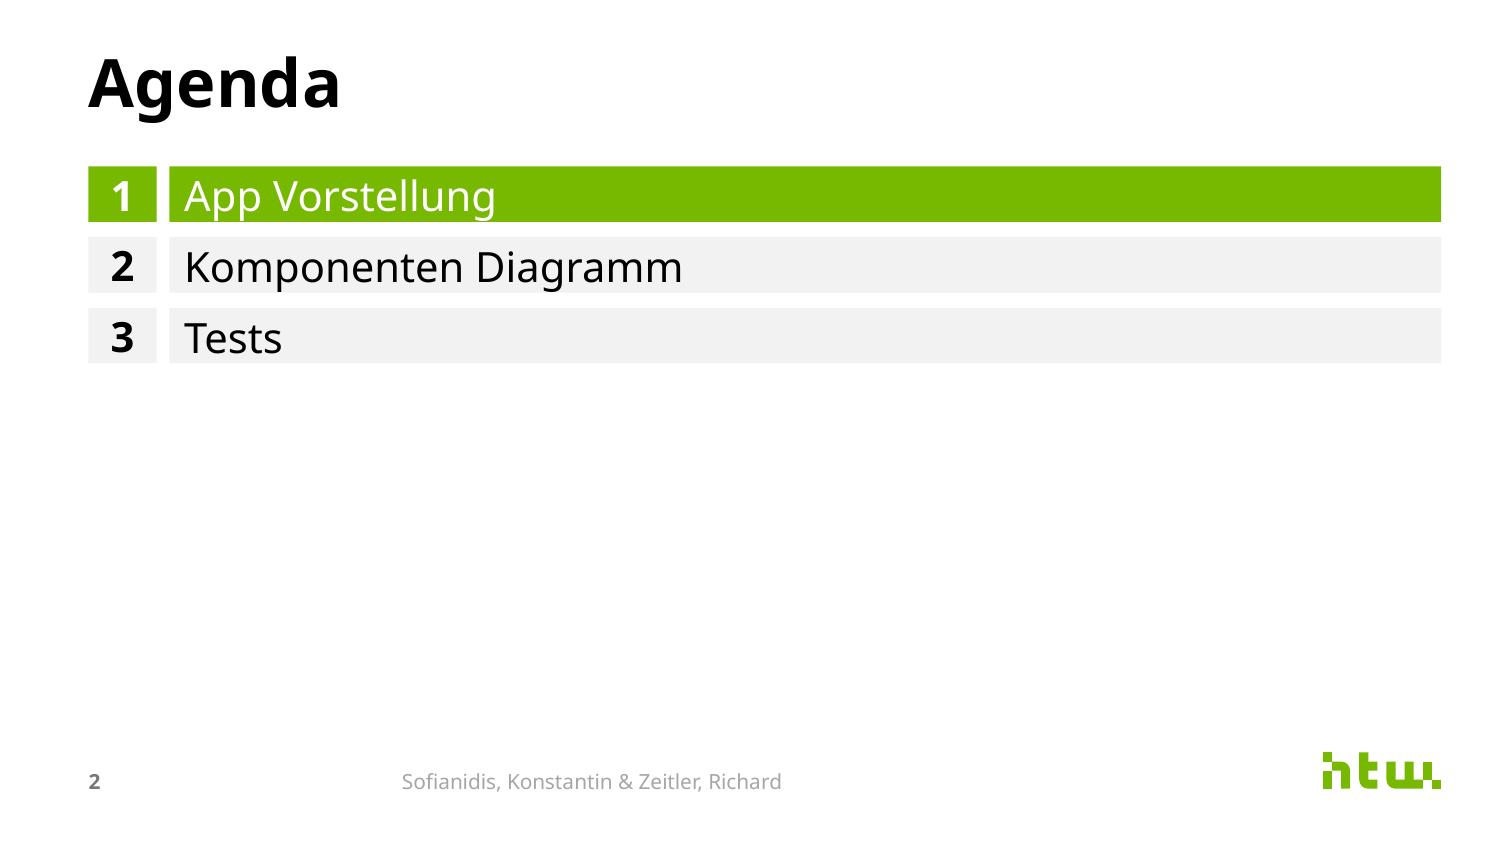

# Agenda
1
App Vorstellung
2
Komponenten Diagramm
3
Tests
Sofianidis, Konstantin & Zeitler, Richard